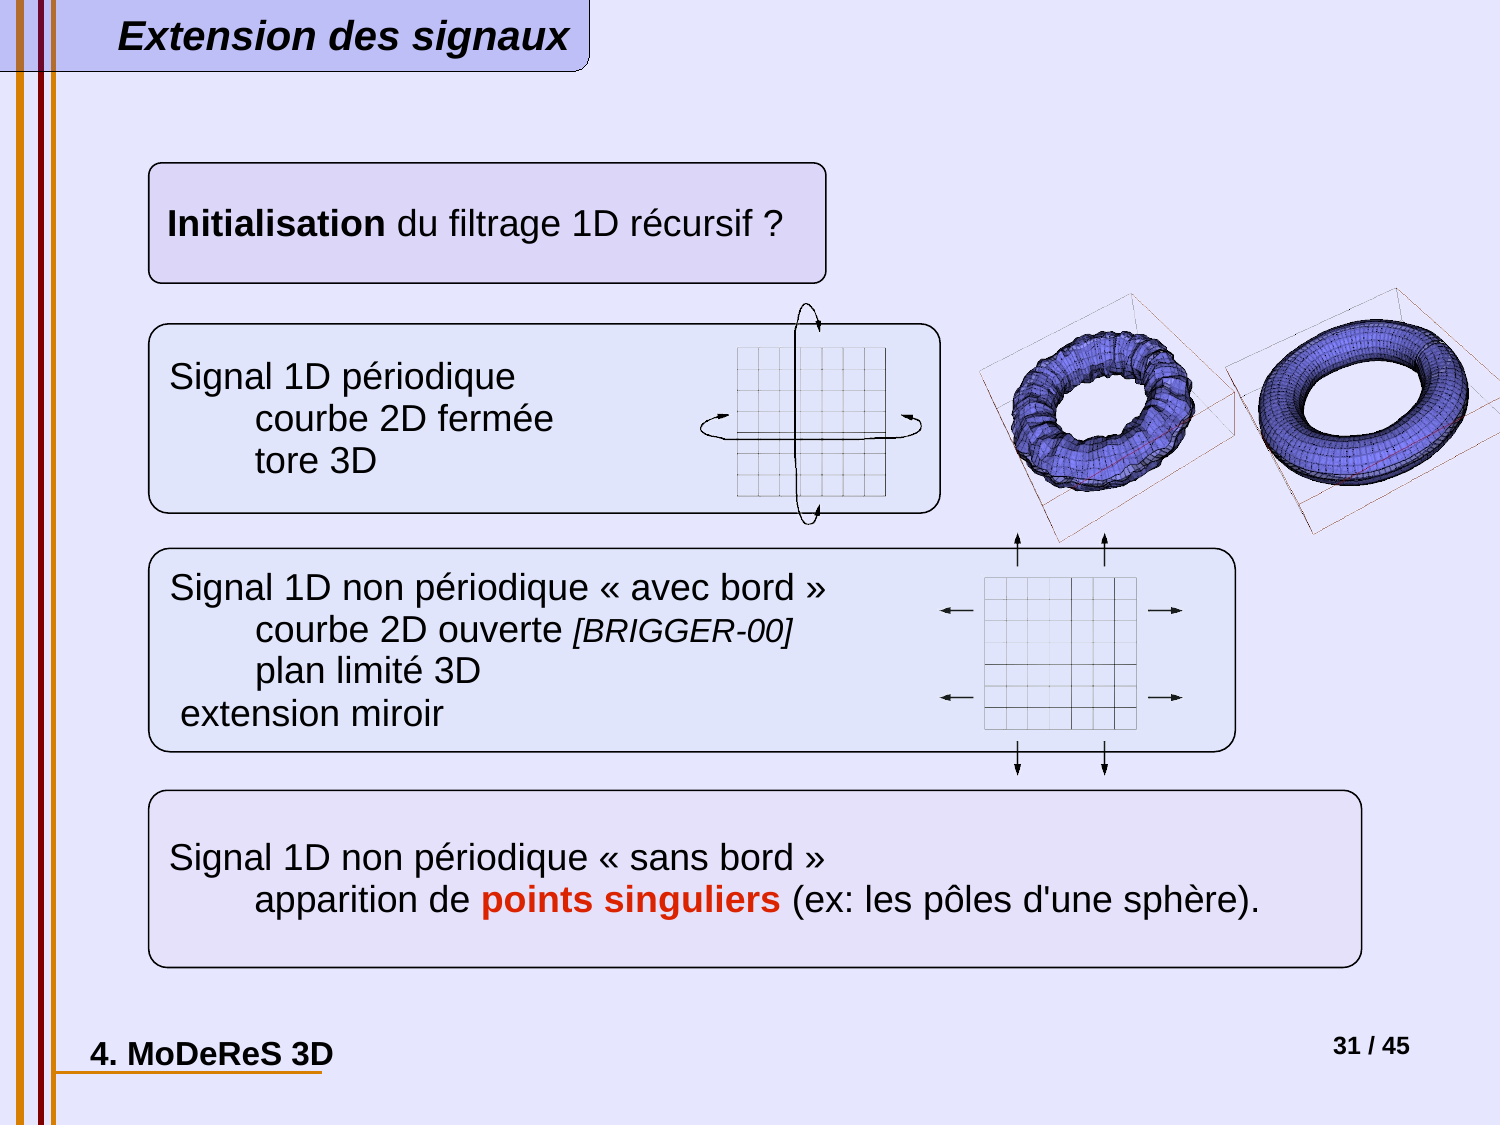

Extension des signaux
Initialisation du filtrage 1D récursif ?
Signal 1D périodique
 courbe 2D fermée
 tore 3D
Signal 1D non périodique « avec bord »
 courbe 2D ouverte [BRIGGER-00]
 plan limité 3D
 extension miroir
Signal 1D non périodique « sans bord »
 apparition de points singuliers (ex: les pôles d'une sphère).
31
# 4. MoDeReS 3D